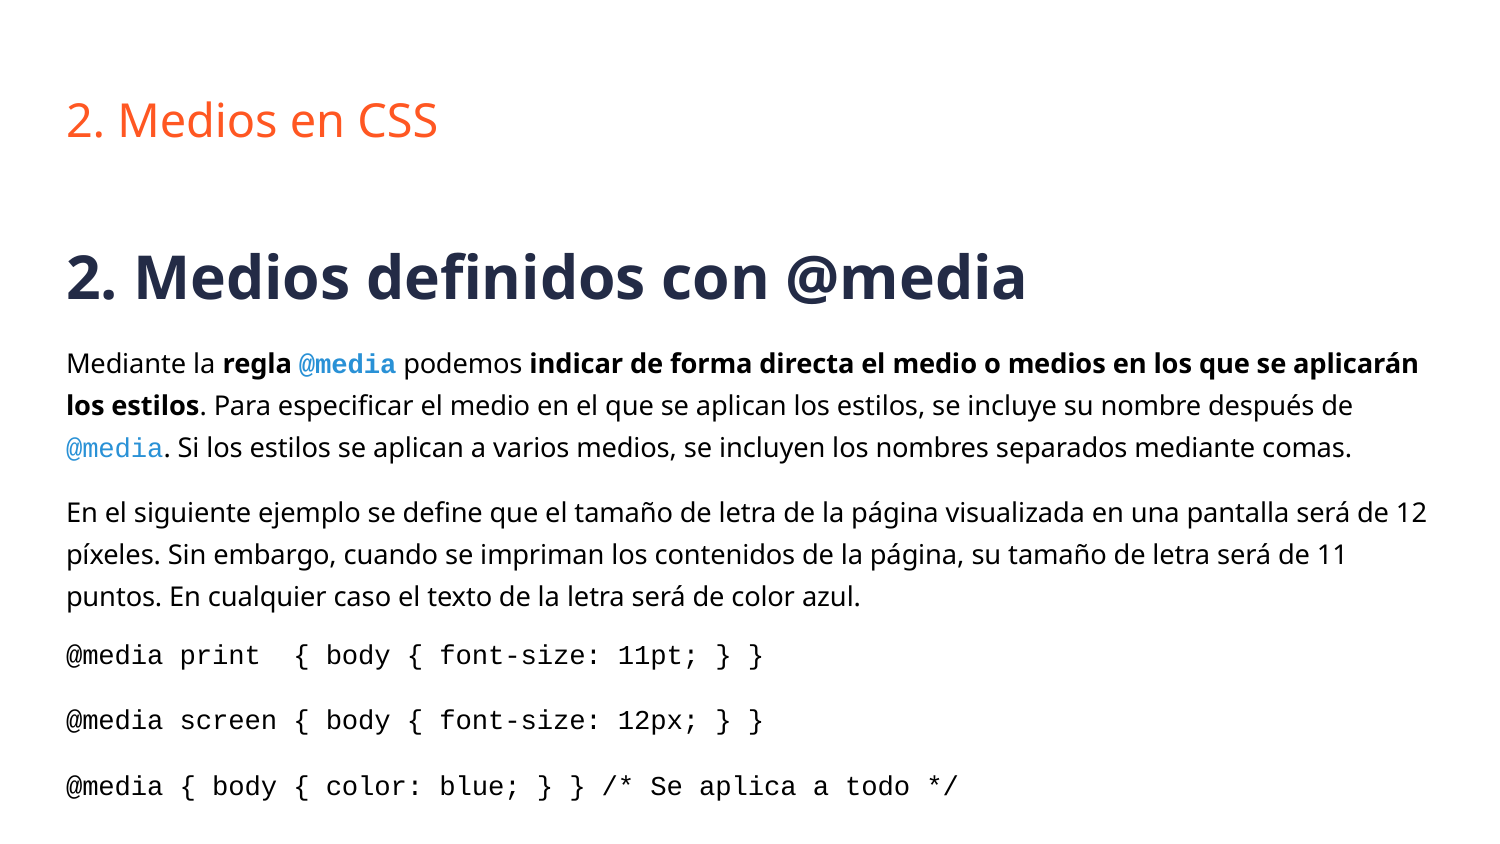

# 2. Medios en CSS
2. Medios definidos con @media
Mediante la regla @media podemos indicar de forma directa el medio o medios en los que se aplicarán los estilos. Para especificar el medio en el que se aplican los estilos, se incluye su nombre después de @media. Si los estilos se aplican a varios medios, se incluyen los nombres separados mediante comas.
En el siguiente ejemplo se define que el tamaño de letra de la página visualizada en una pantalla será de 12 píxeles. Sin embargo, cuando se impriman los contenidos de la página, su tamaño de letra será de 11 puntos. En cualquier caso el texto de la letra será de color azul.
@media print { body { font-size: 11pt; } }
@media screen { body { font-size: 12px; } }
@media { body { color: blue; } } /* Se aplica a todo */